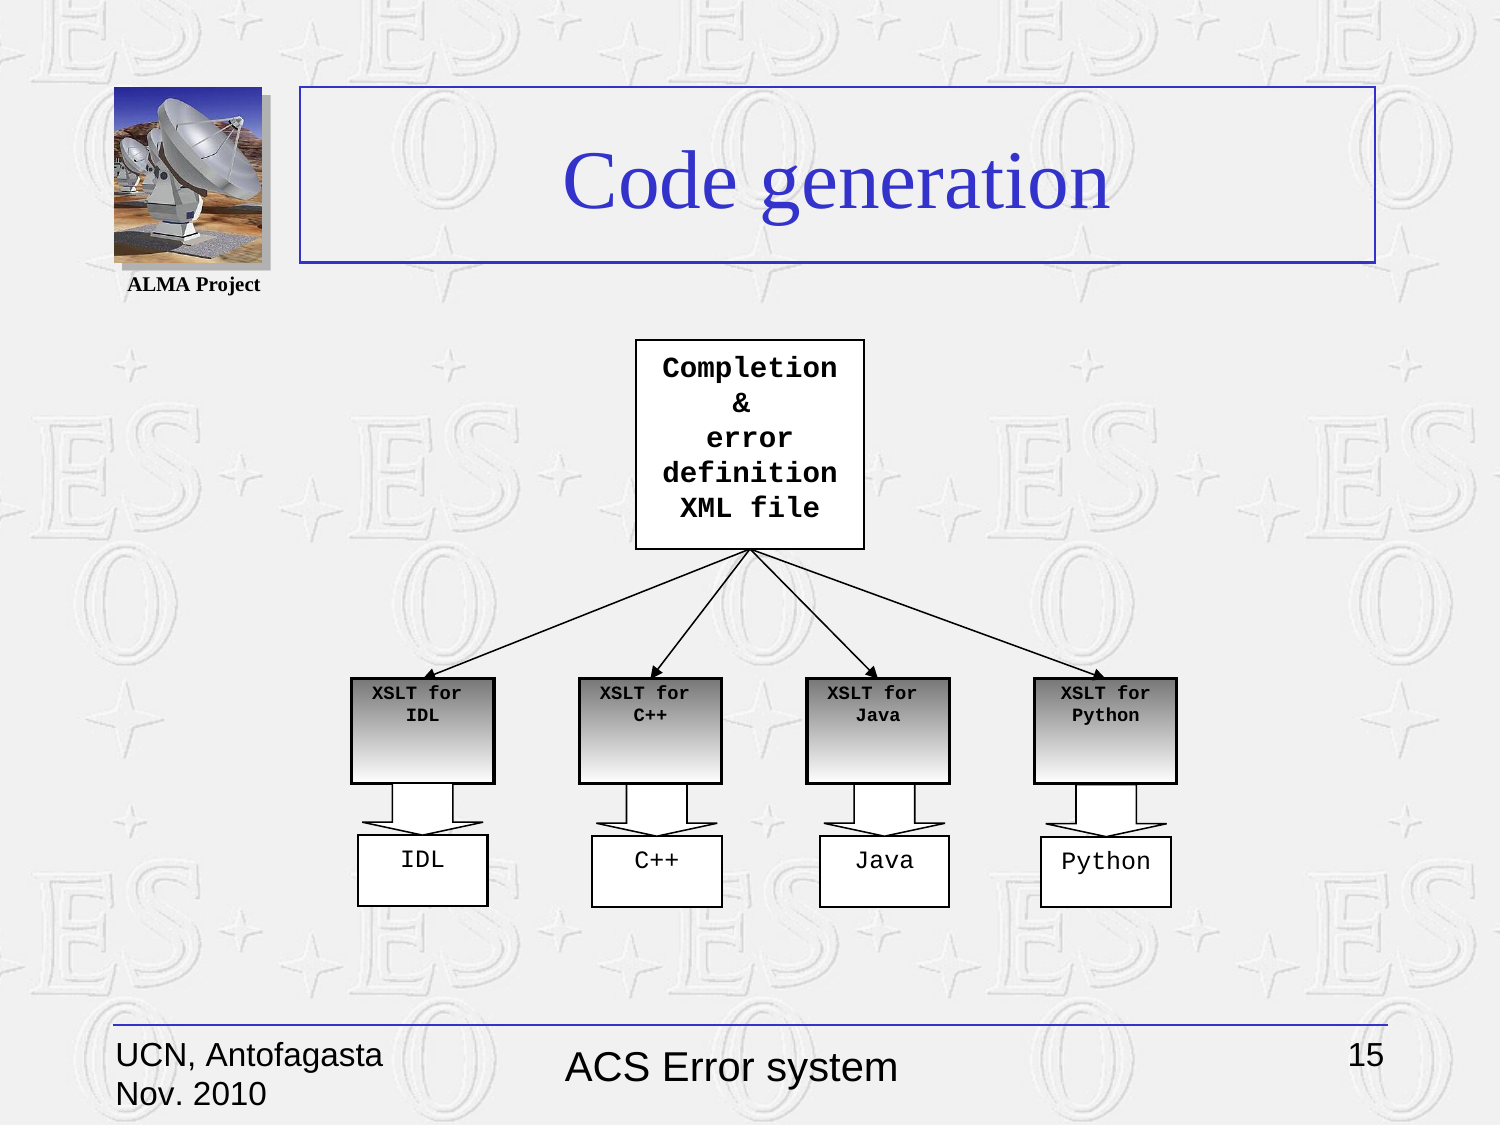

# Code generation
Completion &
error definition XML file
XSLT for
IDL
XSLT for
C++
XSLT for
Java
XSLT for Python
IDL
C++
Java
Python
15